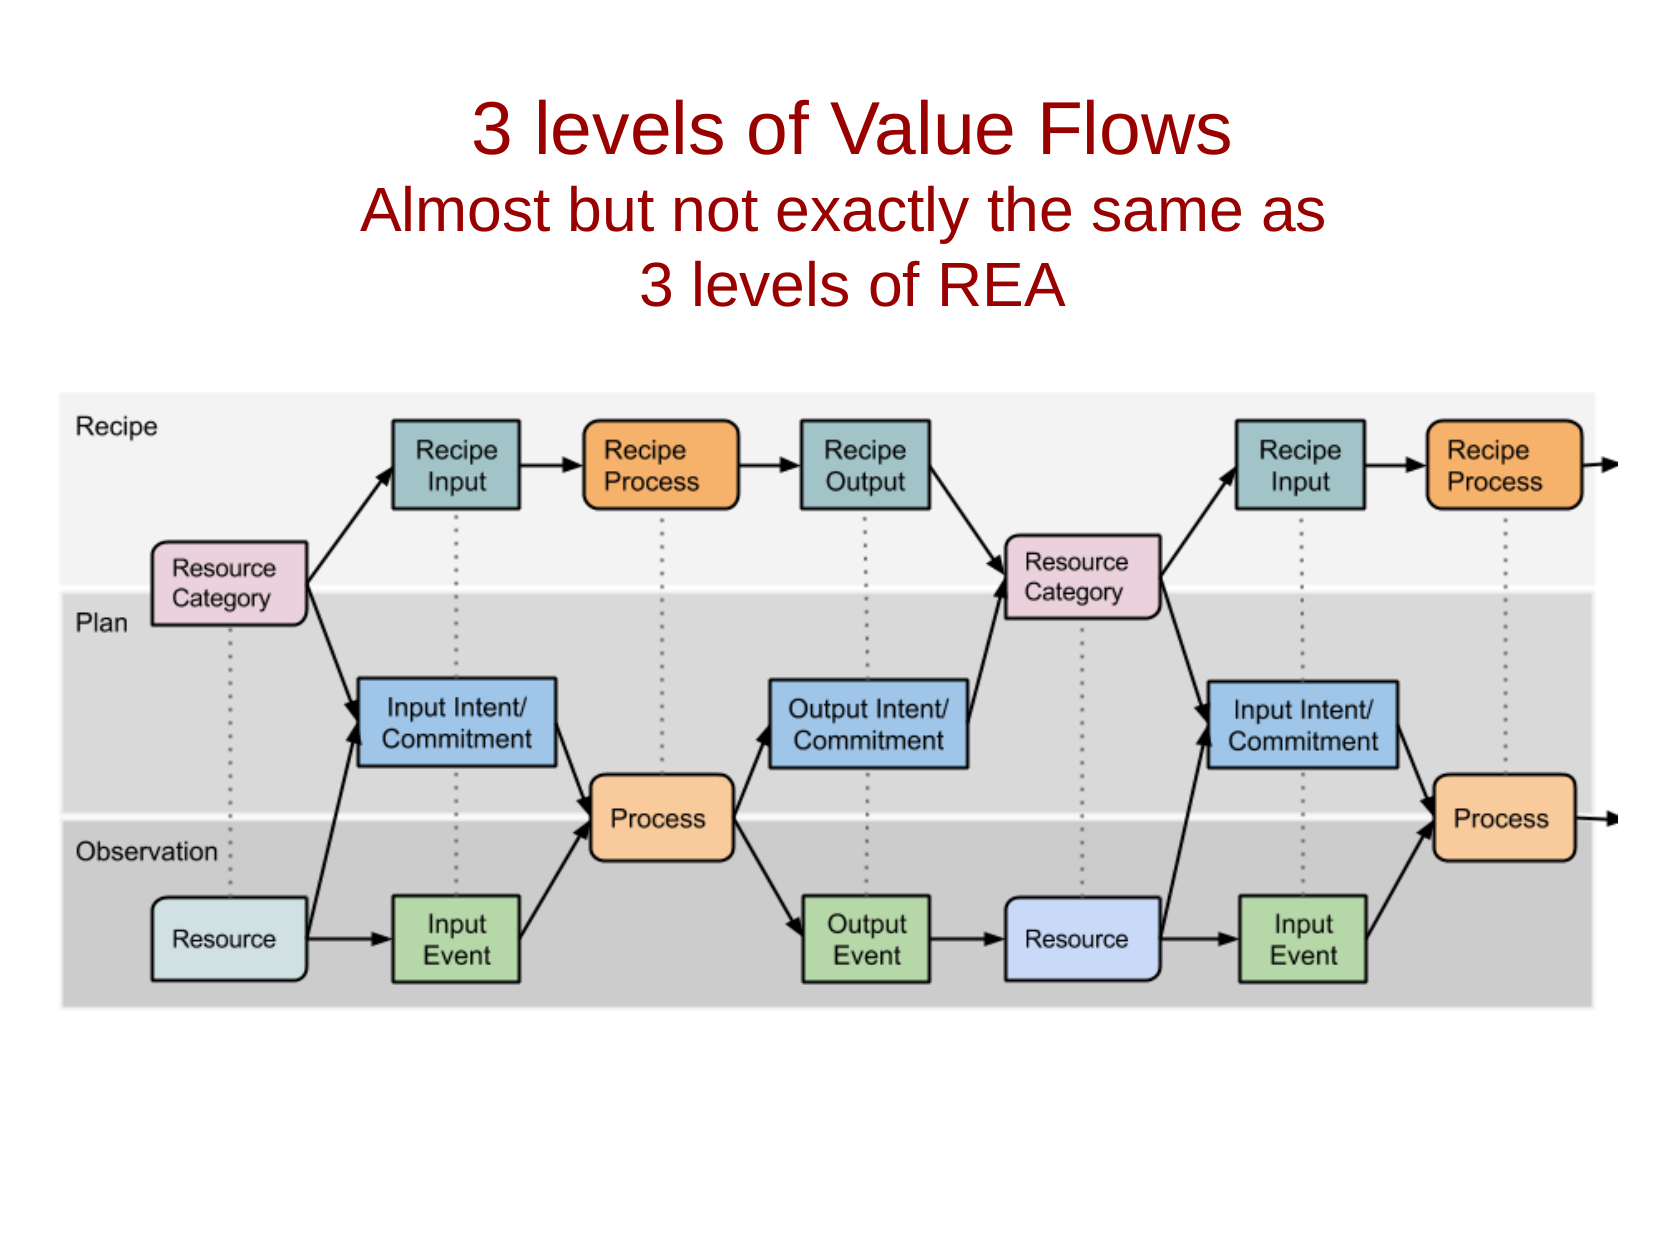

3 levels of Value Flows
Almost but not exactly the same as
3 levels of REA